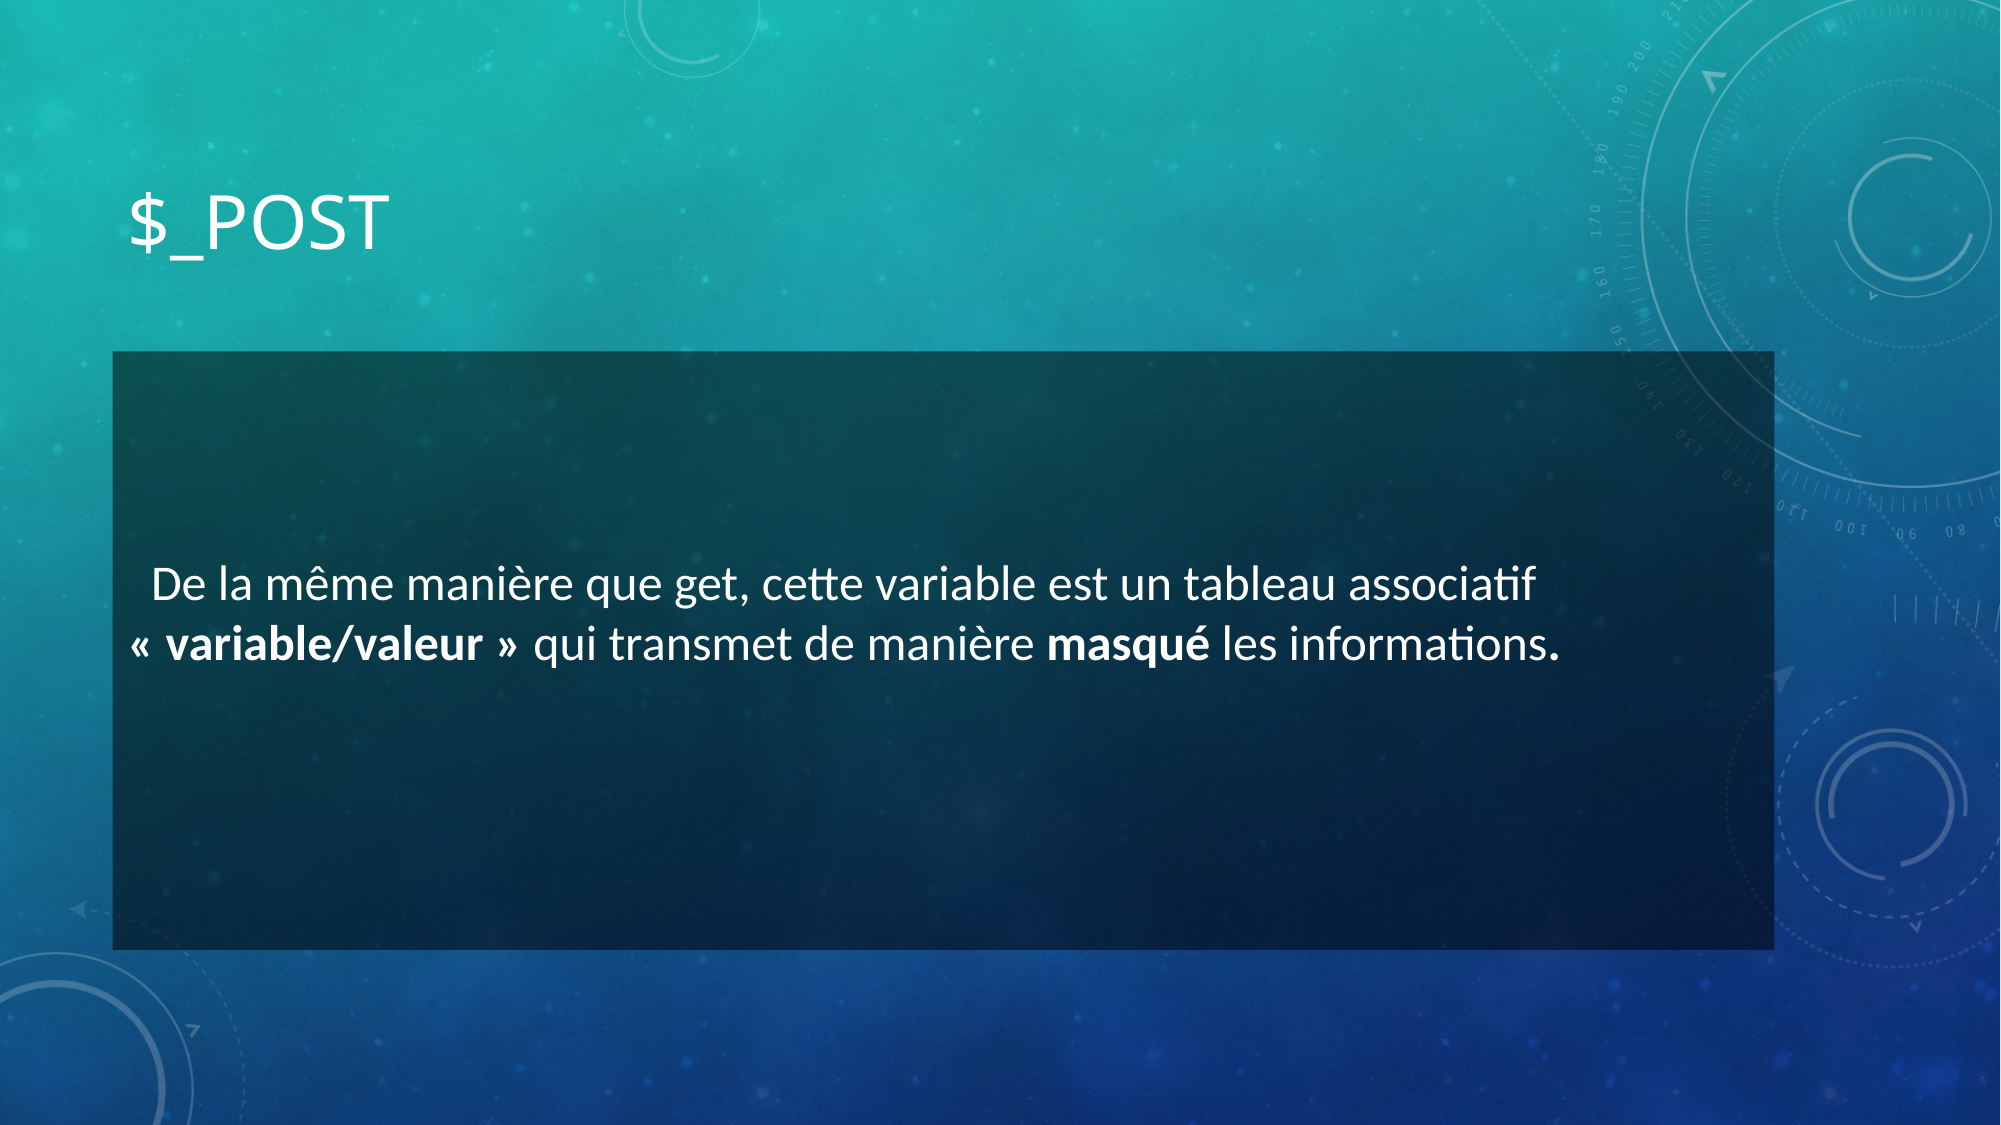

# $_POST
De la même manière que get, cette variable est un tableau associatif « variable/valeur » qui transmet de manière masqué les informations.